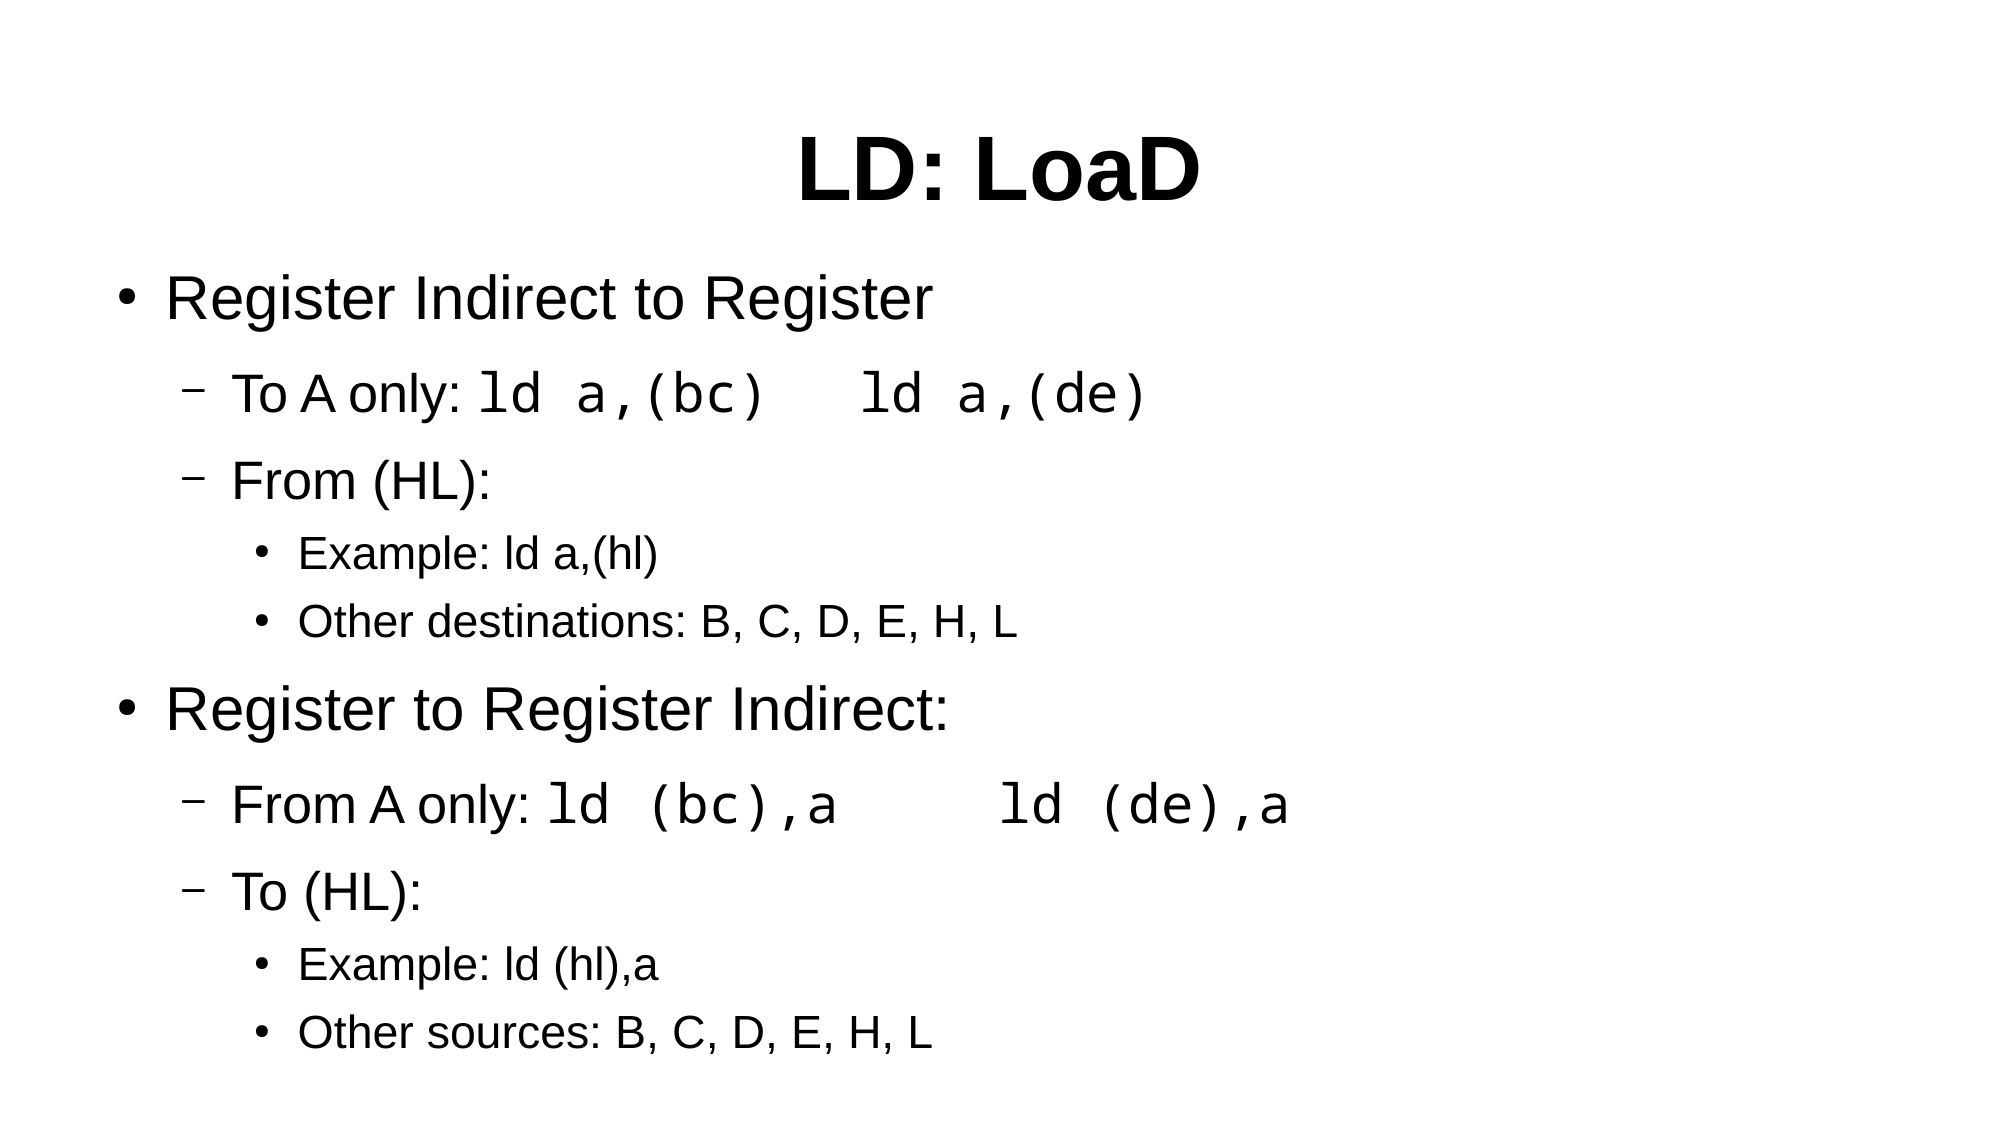

# LD: LoaD
Register Indirect to Register
To A only: ld a,(bc)		 		ld a,(de)
From (HL):
Example: ld a,(hl)
Other destinations: B, C, D, E, H, L
Register to Register Indirect:
From A only: ld (bc),a					 	 	ld (de),a
To (HL):
Example: ld (hl),a
Other sources: B, C, D, E, H, L